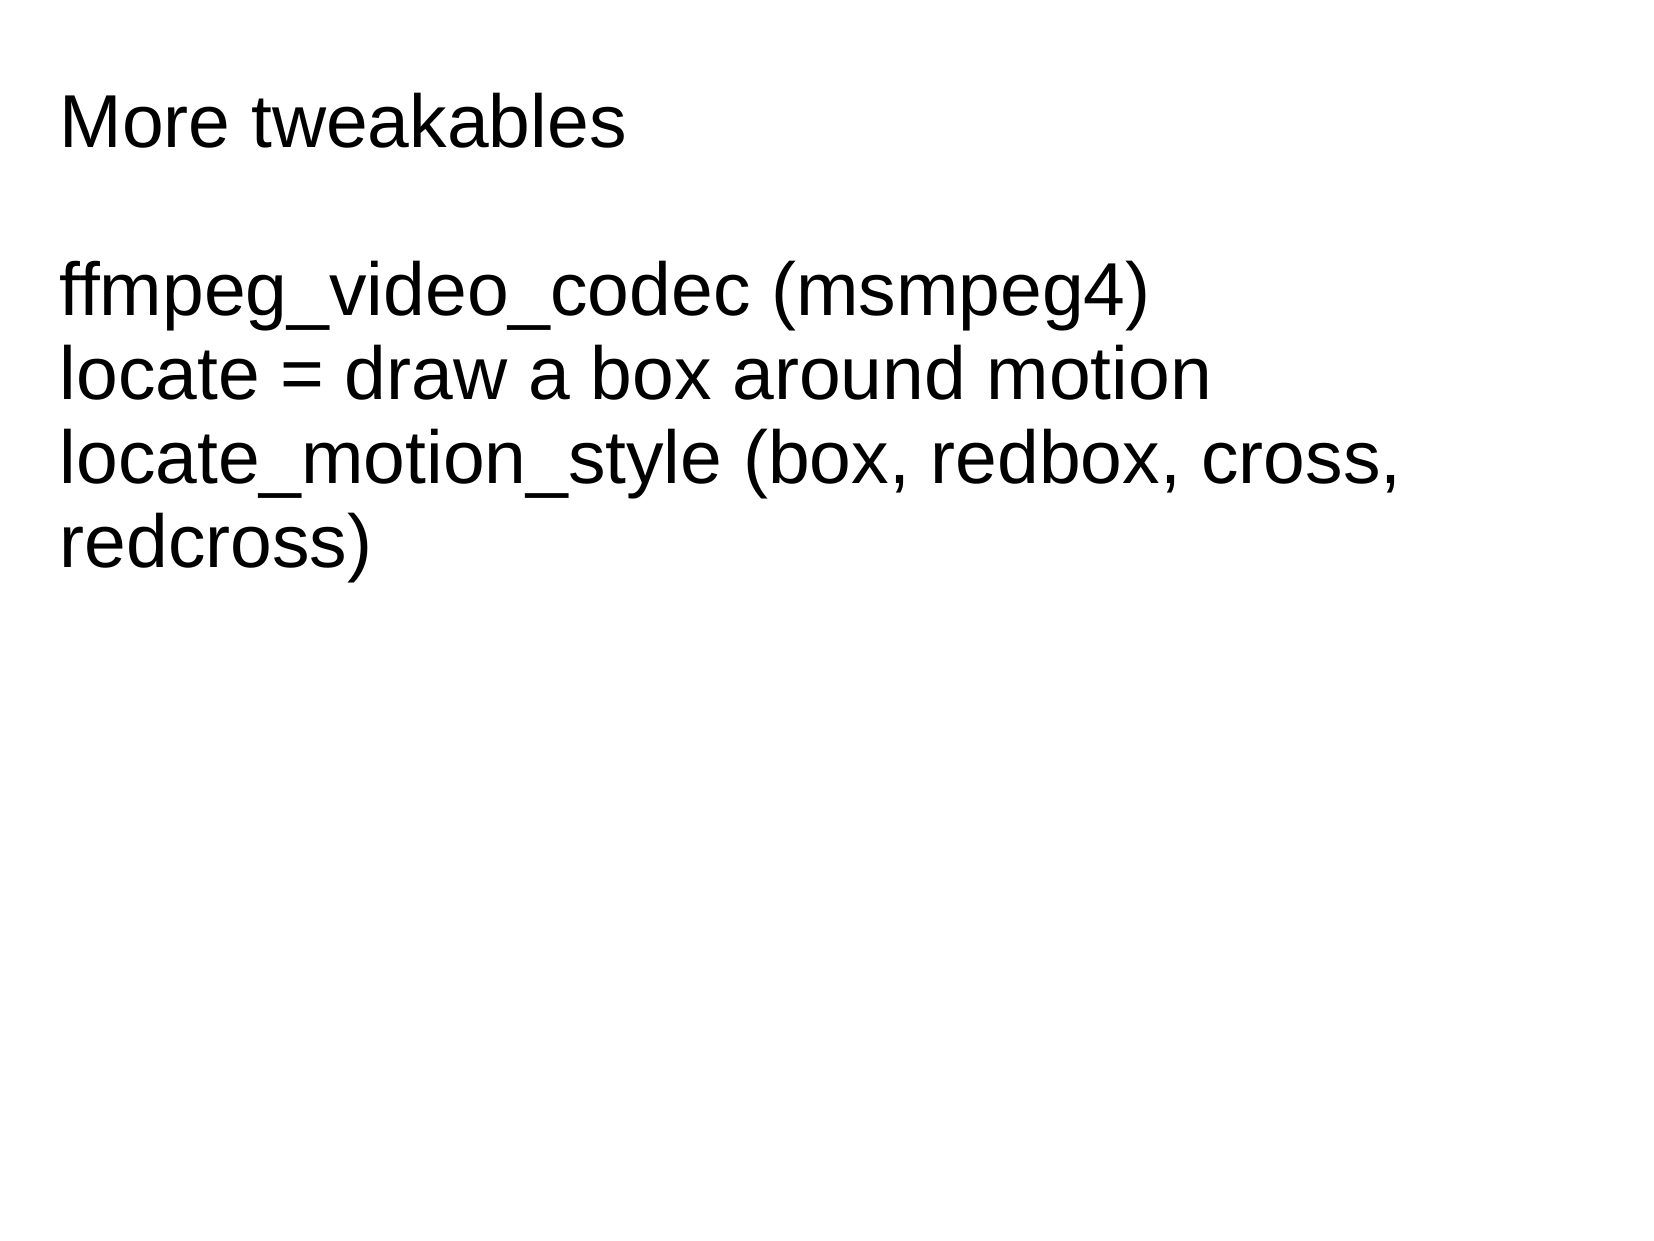

More tweakables
ffmpeg_video_codec (msmpeg4)
locate = draw a box around motion
locate_motion_style (box, redbox, cross,
redcross)